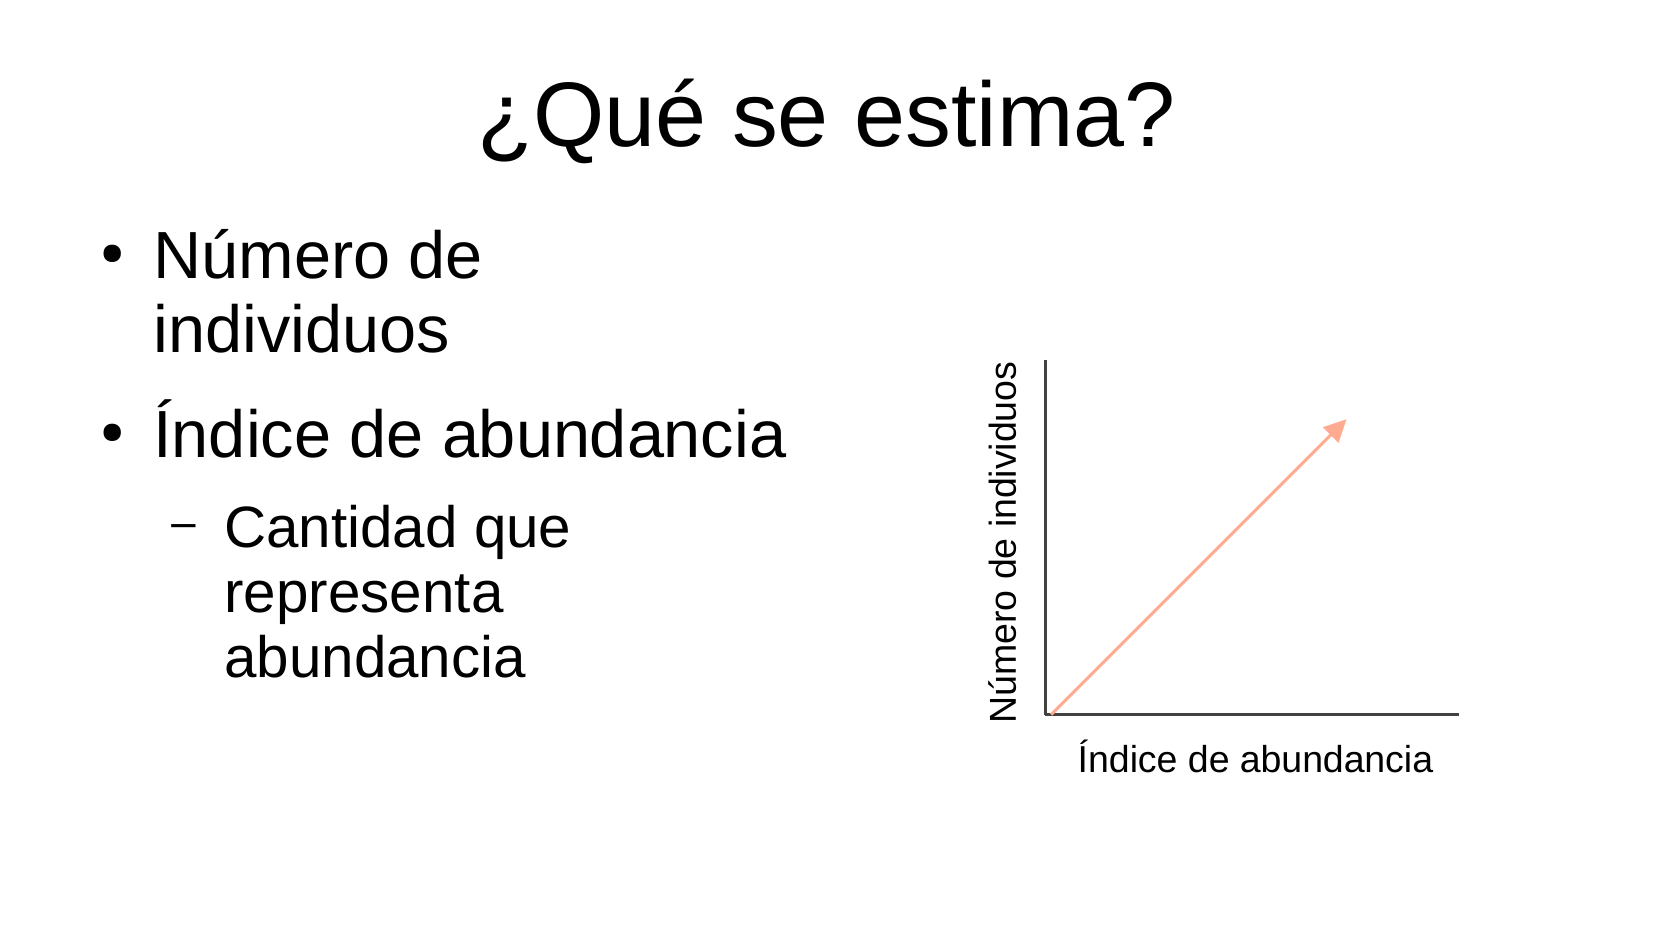

# ¿Qué se estima?
Número de individuos
Índice de abundancia
Cantidad que representa abundancia
Número de individuos
Índice de abundancia